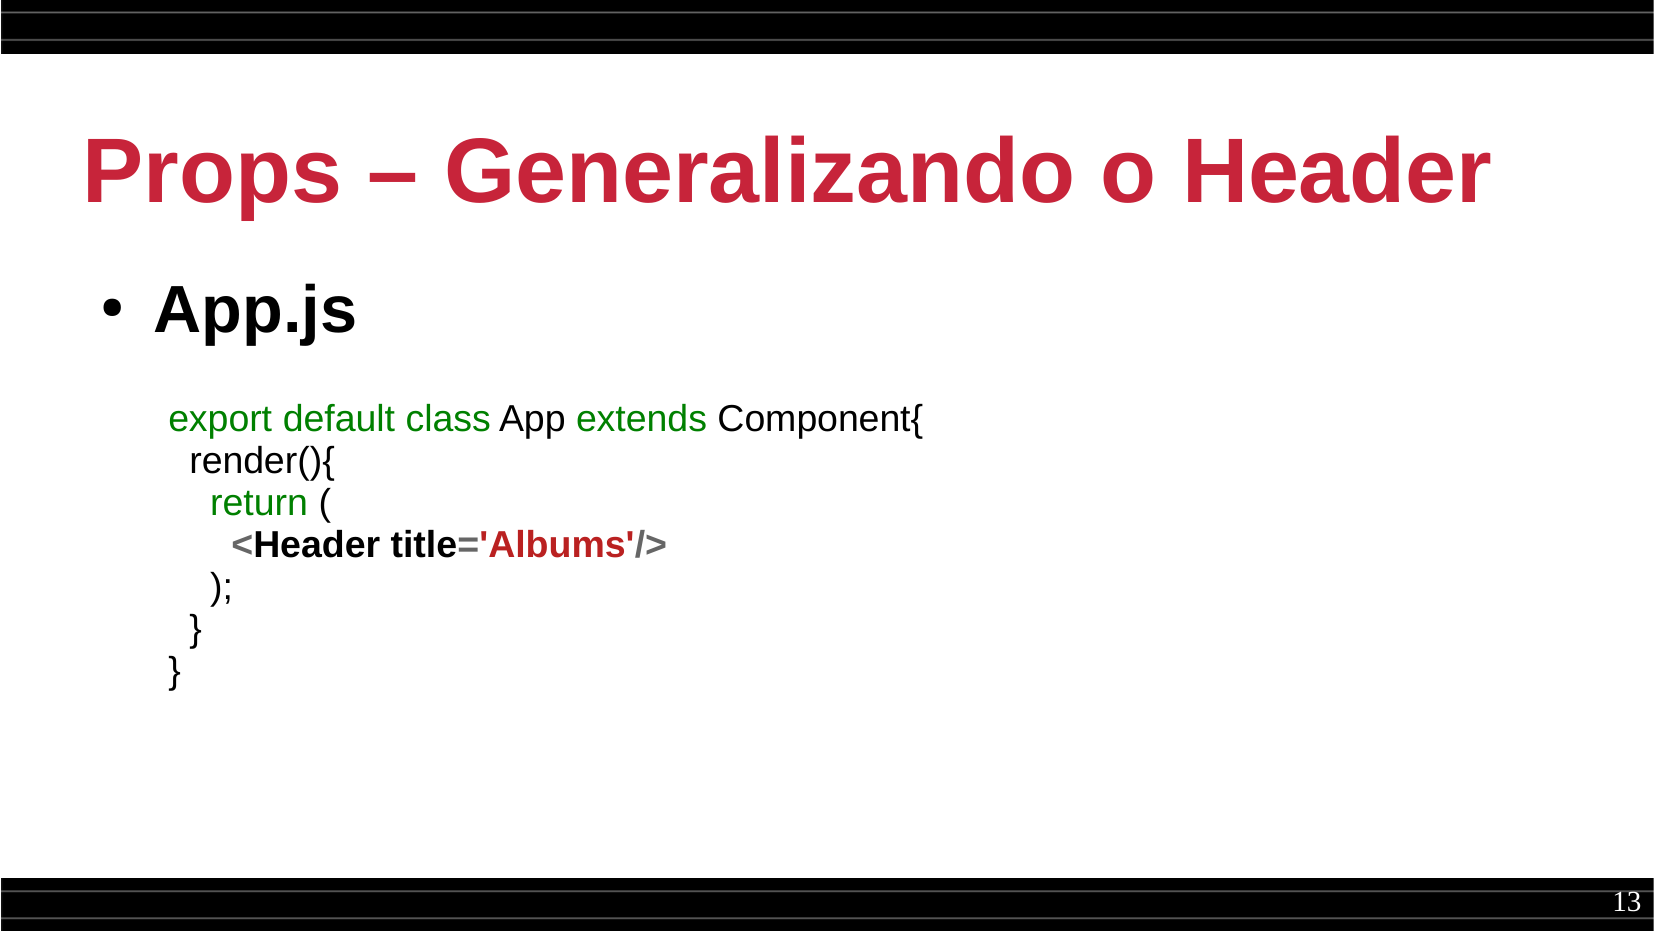

# Props – Generalizando o Header
App.js
export default class App extends Component{
 render(){
 return (
 <Header title='Albums'/>
 );
 }
}